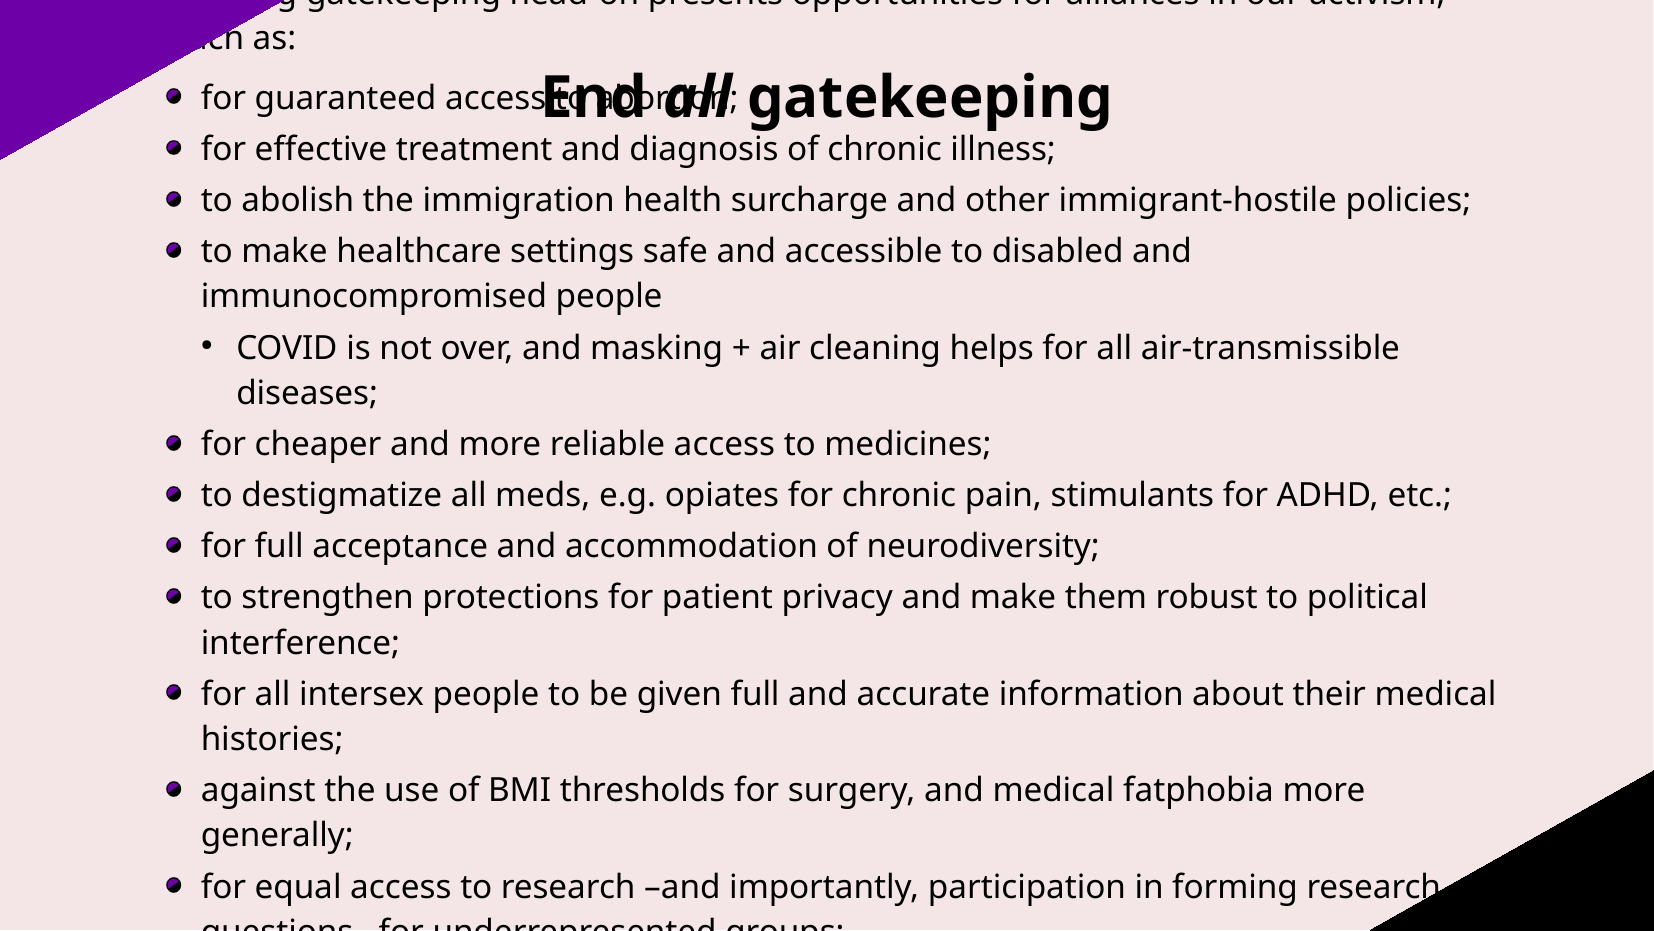

Tackling gatekeeping head-on presents opportunities for alliances in our activism, such as:
for guaranteed access to abortion;
for effective treatment and diagnosis of chronic illness;
to abolish the immigration health surcharge and other immigrant-hostile policies;
to make healthcare settings safe and accessible to disabled and immunocompromised people
COVID is not over, and masking + air cleaning helps for all air-transmissible diseases;
for cheaper and more reliable access to medicines;
to destigmatize all meds, e.g. opiates for chronic pain, stimulants for ADHD, etc.;
for full acceptance and accommodation of neurodiversity;
to strengthen protections for patient privacy and make them robust to political interference;
for all intersex people to be given full and accurate information about their medical histories;
against the use of BMI thresholds for surgery, and medical fatphobia more generally;
for equal access to research –and importantly, participation in forming research questions– for underrepresented groups;
to campaign for properly funding the NHS as a public service, rather than as a money-making opportunity for commercial healthcare interests.
# End all gatekeeping